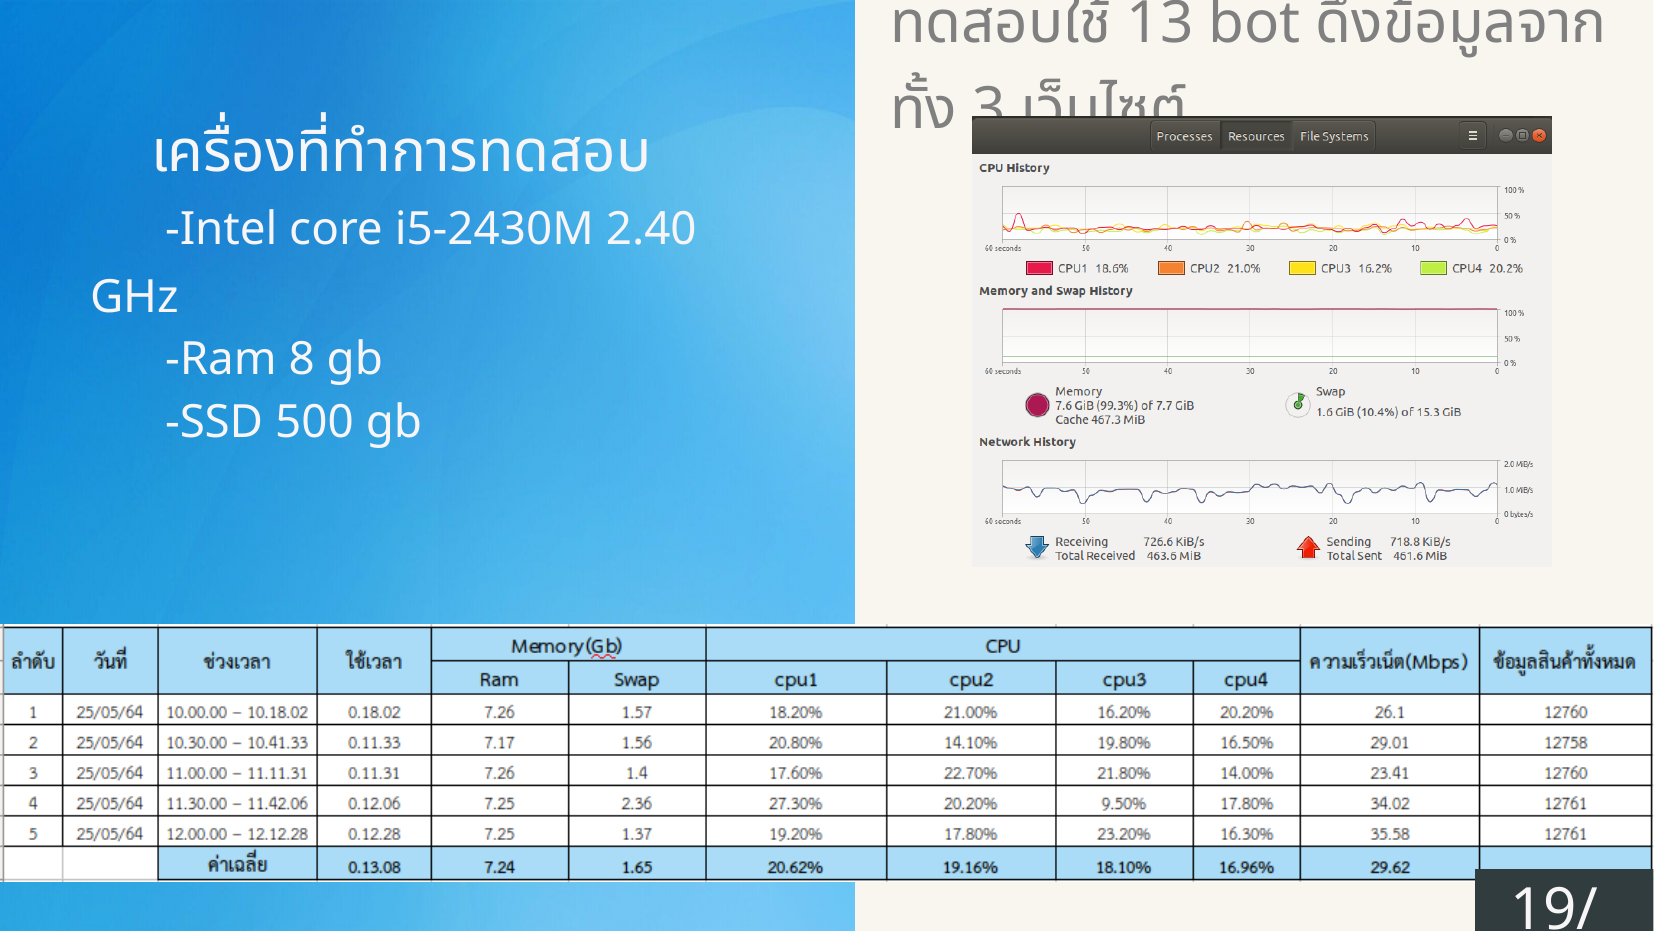

# ทดสอบใช้ 13 bot ดึงข้อมูลจากทั้ง 3 เว็บไซต์
 เครื่องที่ทำการทดสอบ
	-Intel core i5-2430M 2.40 GHz
	-Ram 8 gb
	-SSD 500 gb
19/33